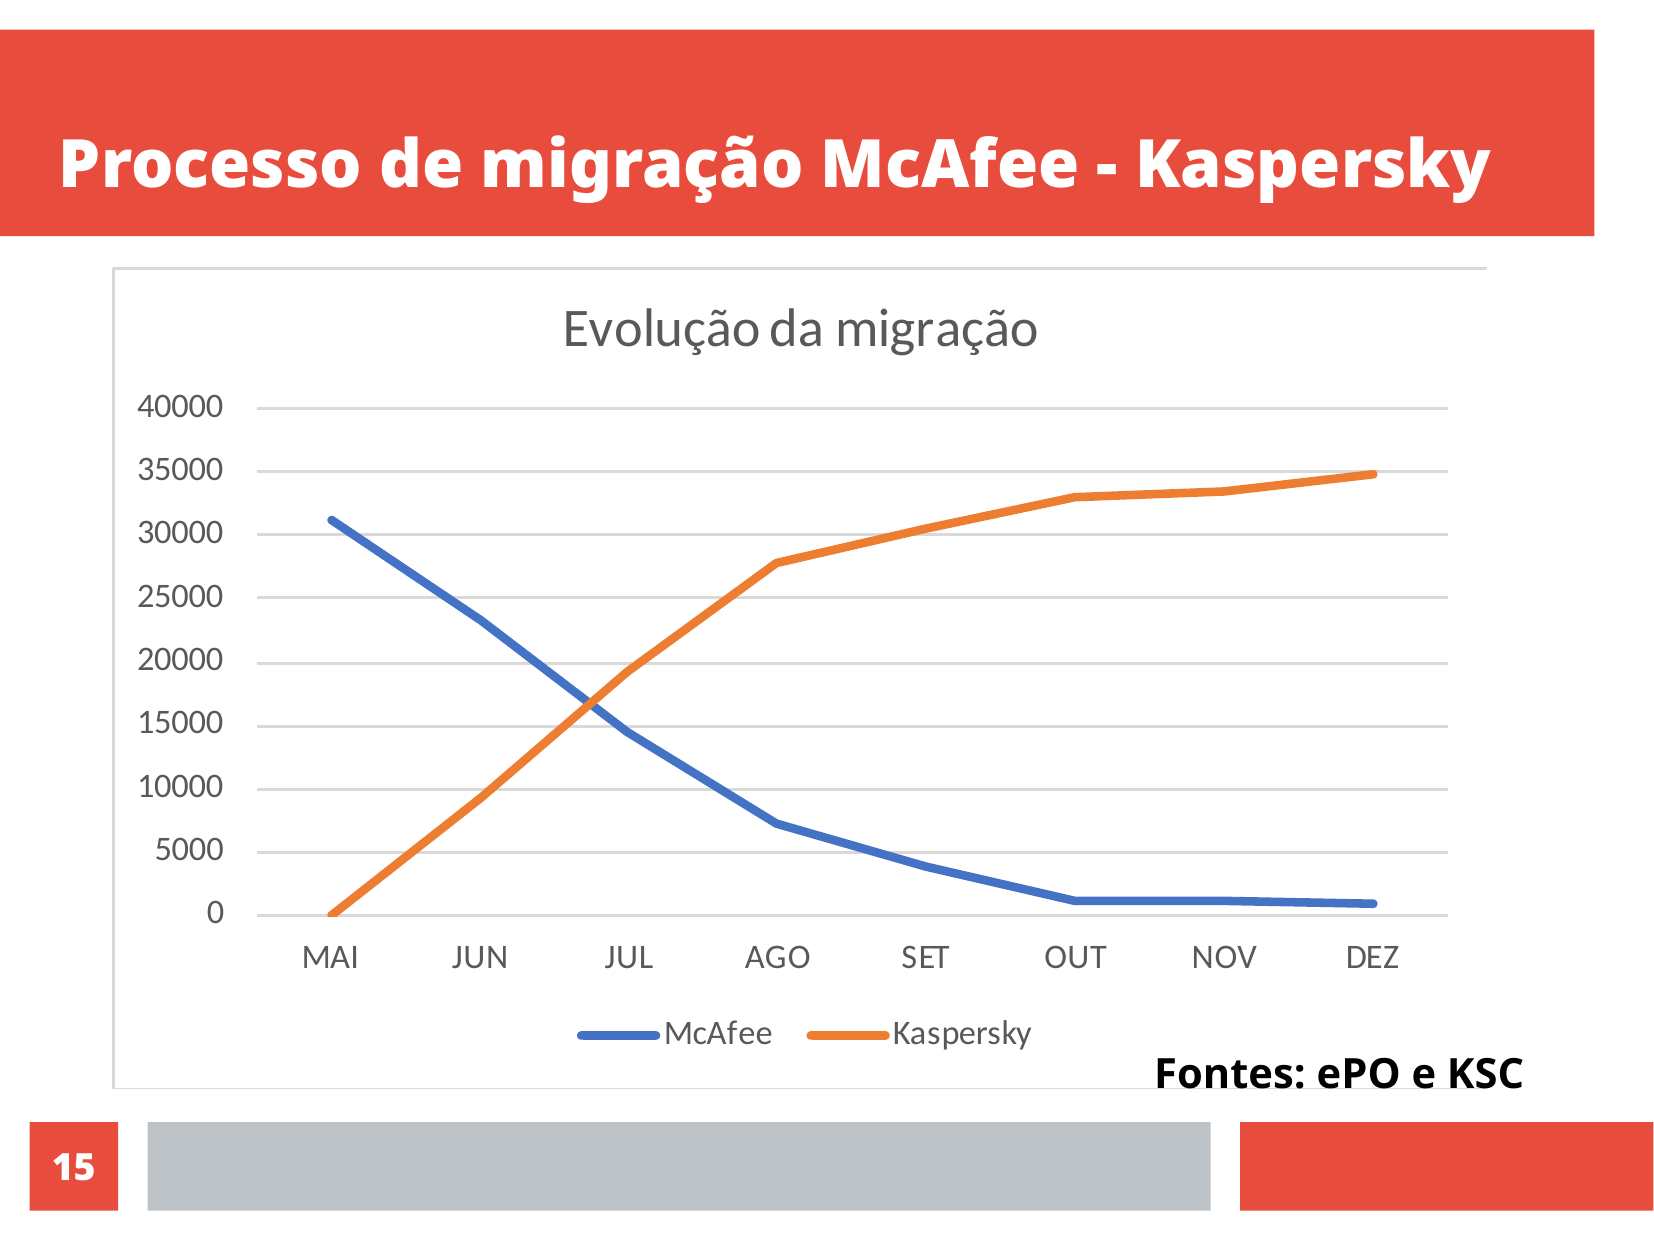

# Processo de migração McAfee - Kaspersky
Fontes: ePO e KSC
15